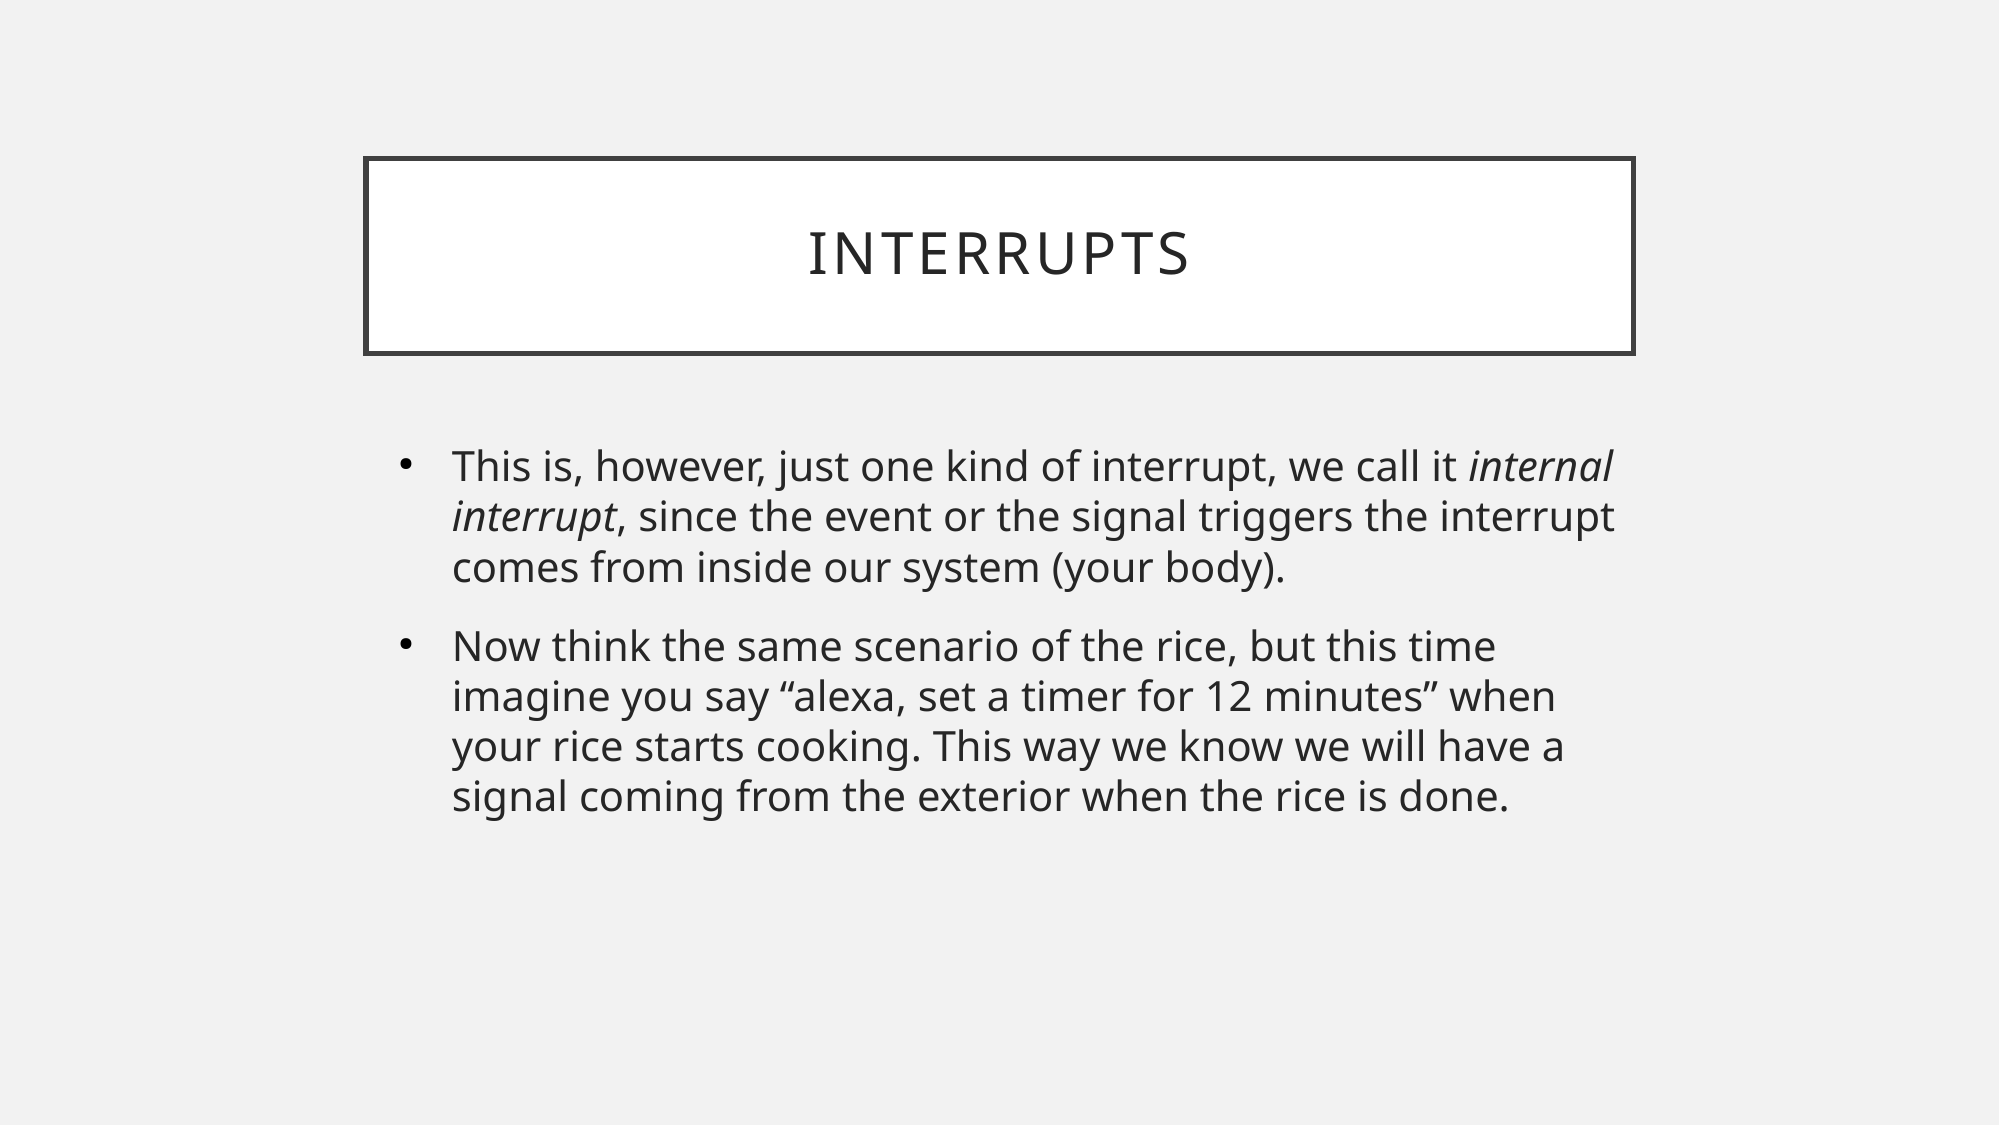

# Interrupts
This is, however, just one kind of interrupt, we call it internal interrupt, since the event or the signal triggers the interrupt comes from inside our system (your body).
Now think the same scenario of the rice, but this time imagine you say “alexa, set a timer for 12 minutes” when your rice starts cooking. This way we know we will have a signal coming from the exterior when the rice is done.